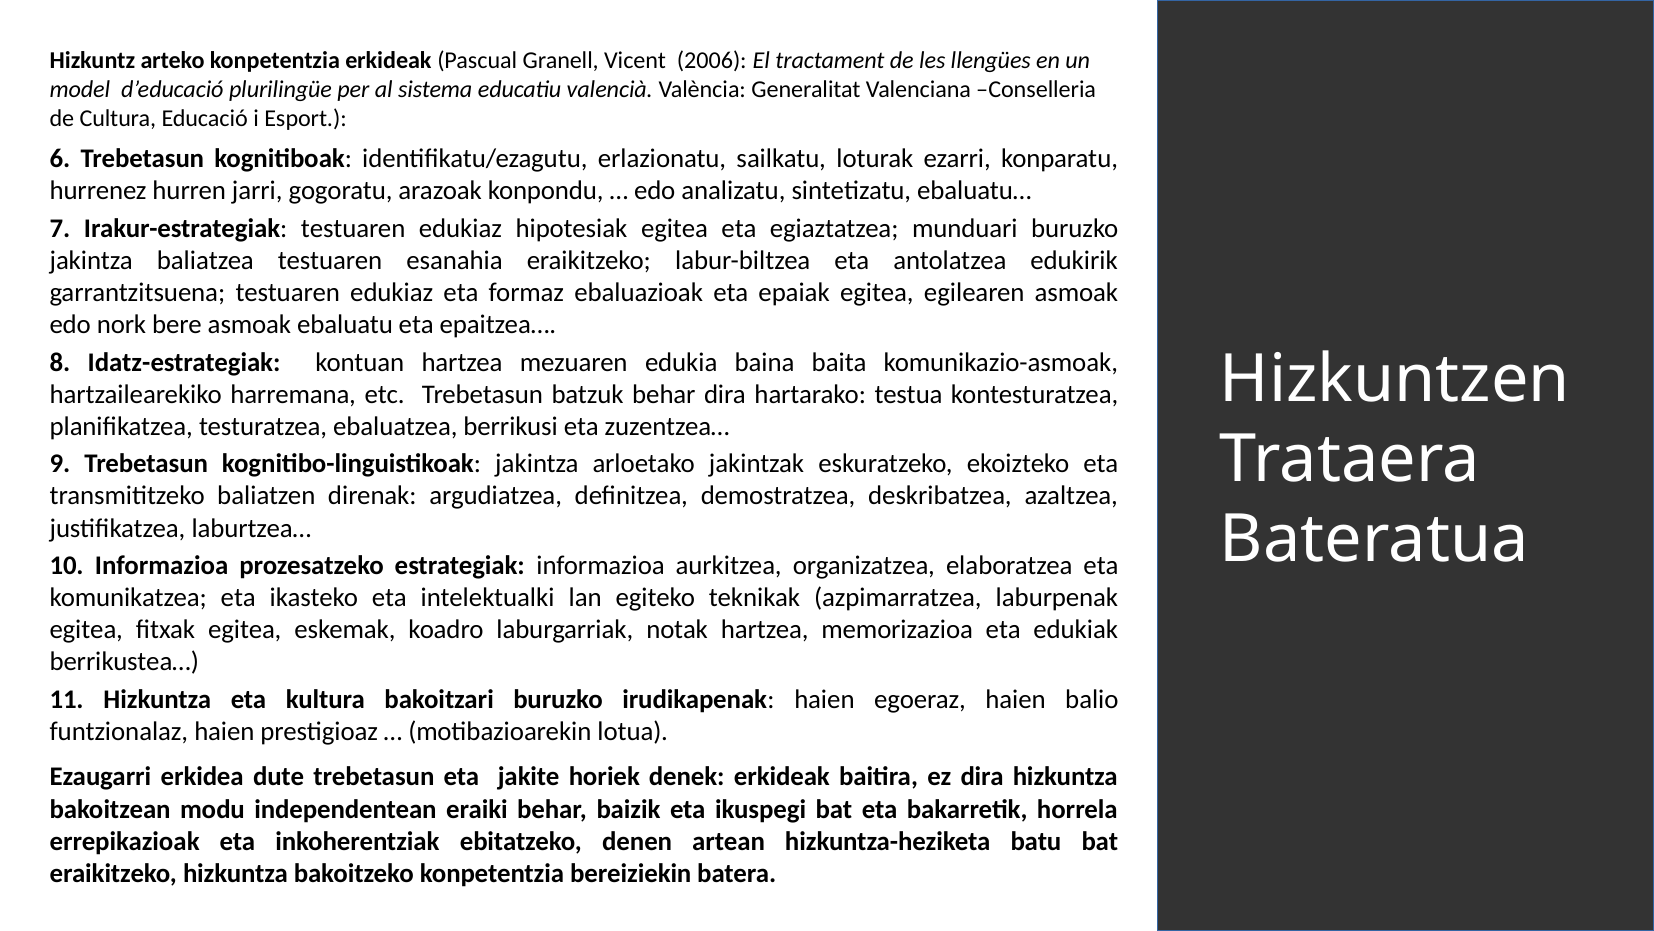

# Hizkuntz arteko konpetentzia erkideak (Pascual Granell, Vicent (2006): El tractament de les llengües en un model d’educació plurilingüe per al sistema educatiu valencià. València: Generalitat Valenciana –Conselleria de Cultura, Educació i Esport.):
6. Trebetasun kognitiboak: identifikatu/ezagutu, erlazionatu, sailkatu, loturak ezarri, konparatu, hurrenez hurren jarri, gogoratu, arazoak konpondu, … edo analizatu, sintetizatu, ebaluatu…
7. Irakur-estrategiak: testuaren edukiaz hipotesiak egitea eta egiaztatzea; munduari buruzko jakintza baliatzea testuaren esanahia eraikitzeko; labur-biltzea eta antolatzea edukirik garrantzitsuena; testuaren edukiaz eta formaz ebaluazioak eta epaiak egitea, egilearen asmoak edo nork bere asmoak ebaluatu eta epaitzea….
8. Idatz-estrategiak: kontuan hartzea mezuaren edukia baina baita komunikazio-asmoak, hartzailearekiko harremana, etc. Trebetasun batzuk behar dira hartarako: testua kontesturatzea, planifikatzea, testuratzea, ebaluatzea, berrikusi eta zuzentzea…
9. Trebetasun kognitibo-linguistikoak: jakintza arloetako jakintzak eskuratzeko, ekoizteko eta transmititzeko baliatzen direnak: argudiatzea, definitzea, demostratzea, deskribatzea, azaltzea, justifikatzea, laburtzea…
10. Informazioa prozesatzeko estrategiak: informazioa aurkitzea, organizatzea, elaboratzea eta komunikatzea; eta ikasteko eta intelektualki lan egiteko teknikak (azpimarratzea, laburpenak egitea, fitxak egitea, eskemak, koadro laburgarriak, notak hartzea, memorizazioa eta edukiak berrikustea…)
11. Hizkuntza eta kultura bakoitzari buruzko irudikapenak: haien egoeraz, haien balio funtzionalaz, haien prestigioaz … (motibazioarekin lotua).
Ezaugarri erkidea dute trebetasun eta jakite horiek denek: erkideak baitira, ez dira hizkuntza bakoitzean modu independentean eraiki behar, baizik eta ikuspegi bat eta bakarretik, horrela errepikazioak eta inkoherentziak ebitatzeko, denen artean hizkuntza-heziketa batu bat eraikitzeko, hizkuntza bakoitzeko konpetentzia bereiziekin batera.
Hizkuntzen
Trataera
Bateratua